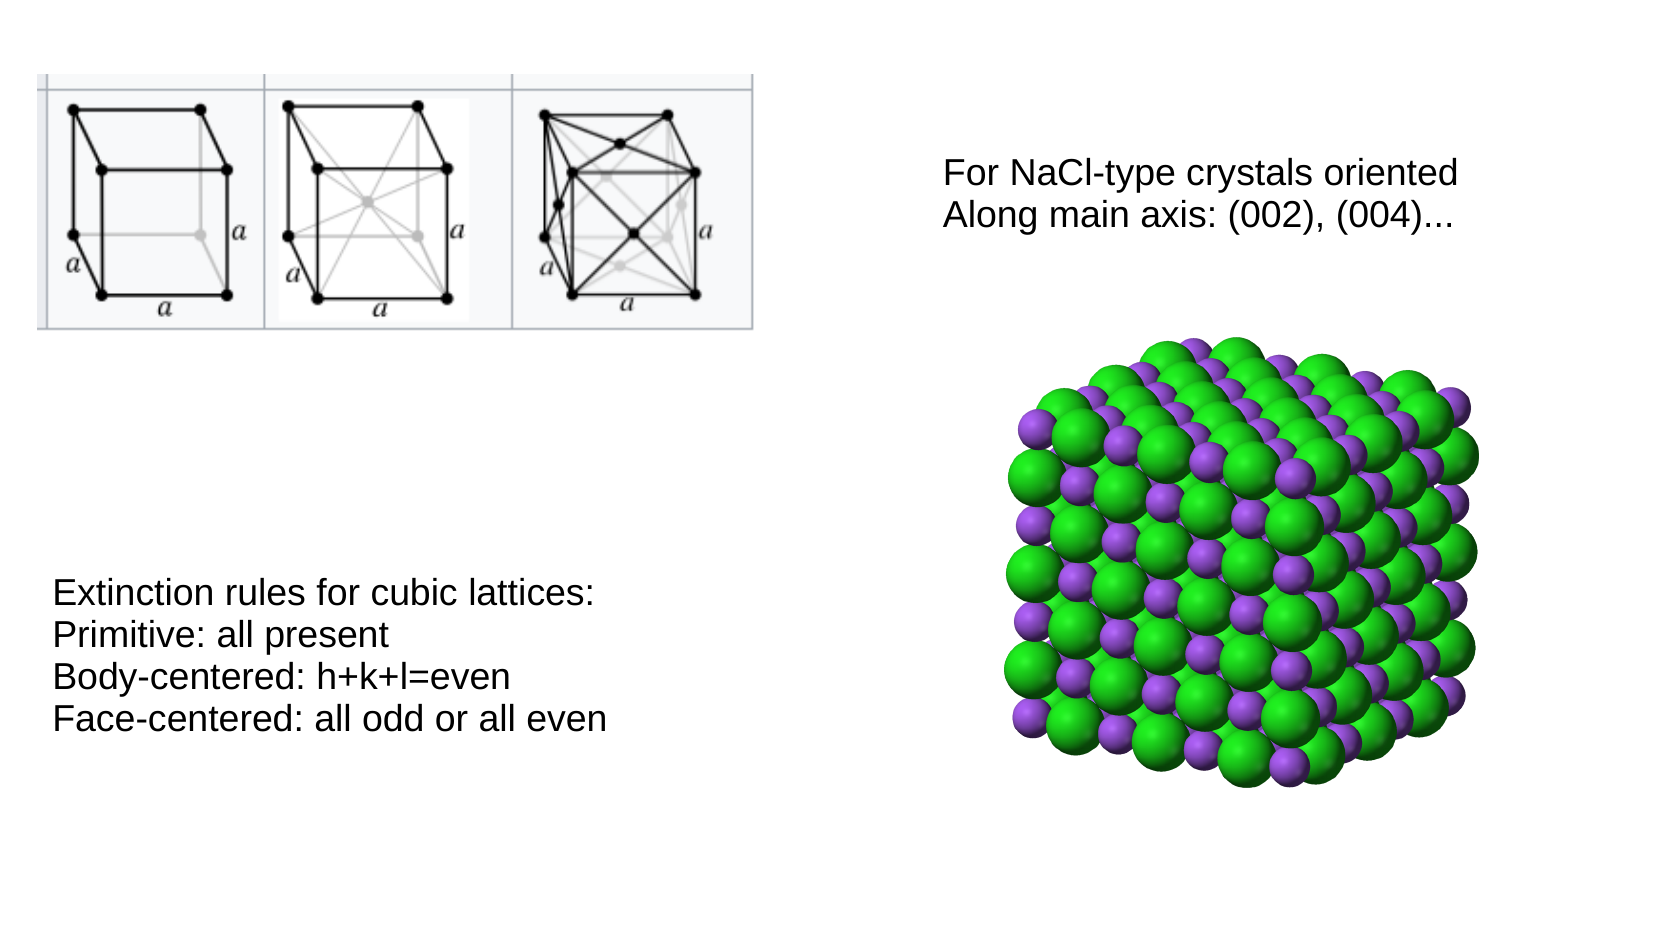

For NaCl-type crystals oriented
Along main axis: (002), (004)...
Extinction rules for cubic lattices:
Primitive: all present
Body-centered: h+k+l=even
Face-centered: all odd or all even